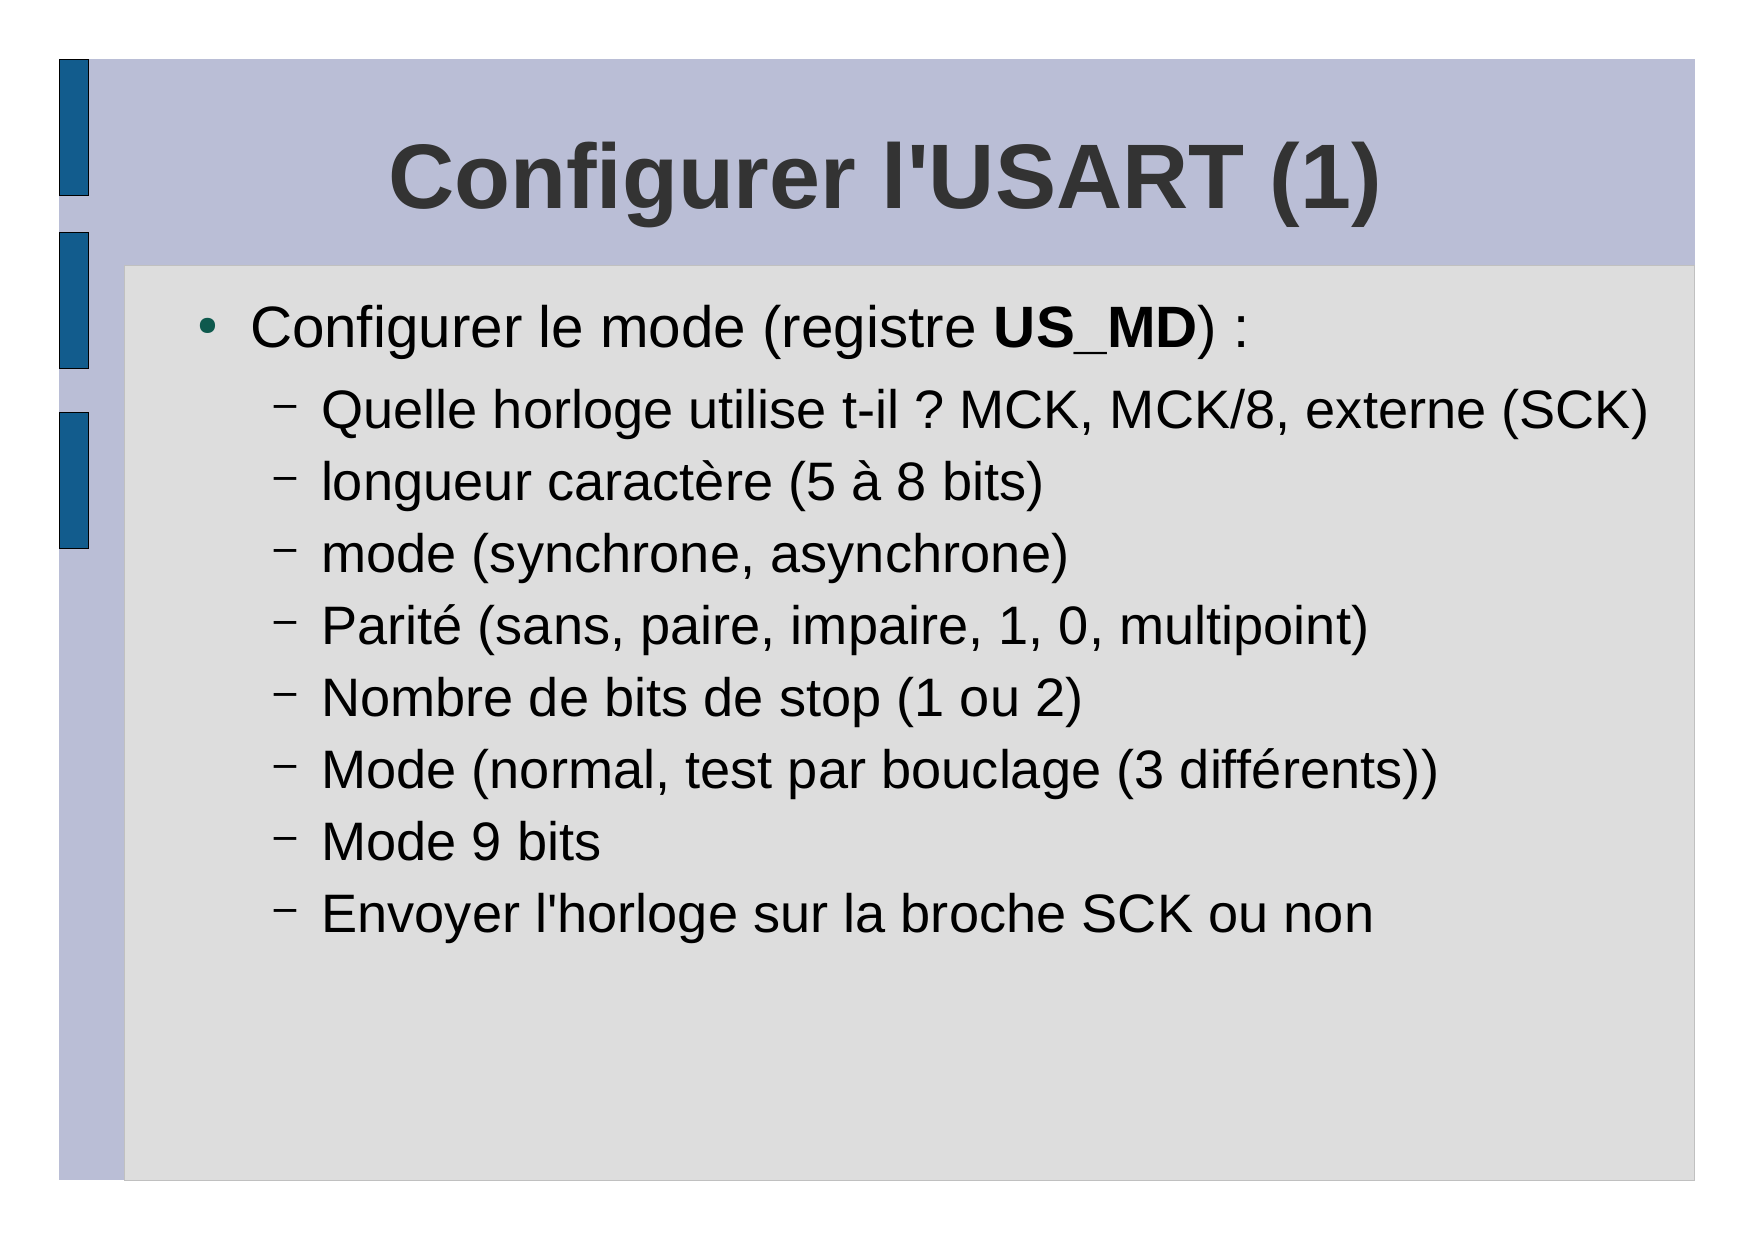

# Configurer l'USART (1)
Configurer le mode (registre US_MD) :
Quelle horloge utilise t-il ? MCK, MCK/8, externe (SCK)
longueur caractère (5 à 8 bits)
mode (synchrone, asynchrone)
Parité (sans, paire, impaire, 1, 0, multipoint)
Nombre de bits de stop (1 ou 2)
Mode (normal, test par bouclage (3 différents))
Mode 9 bits
Envoyer l'horloge sur la broche SCK ou non